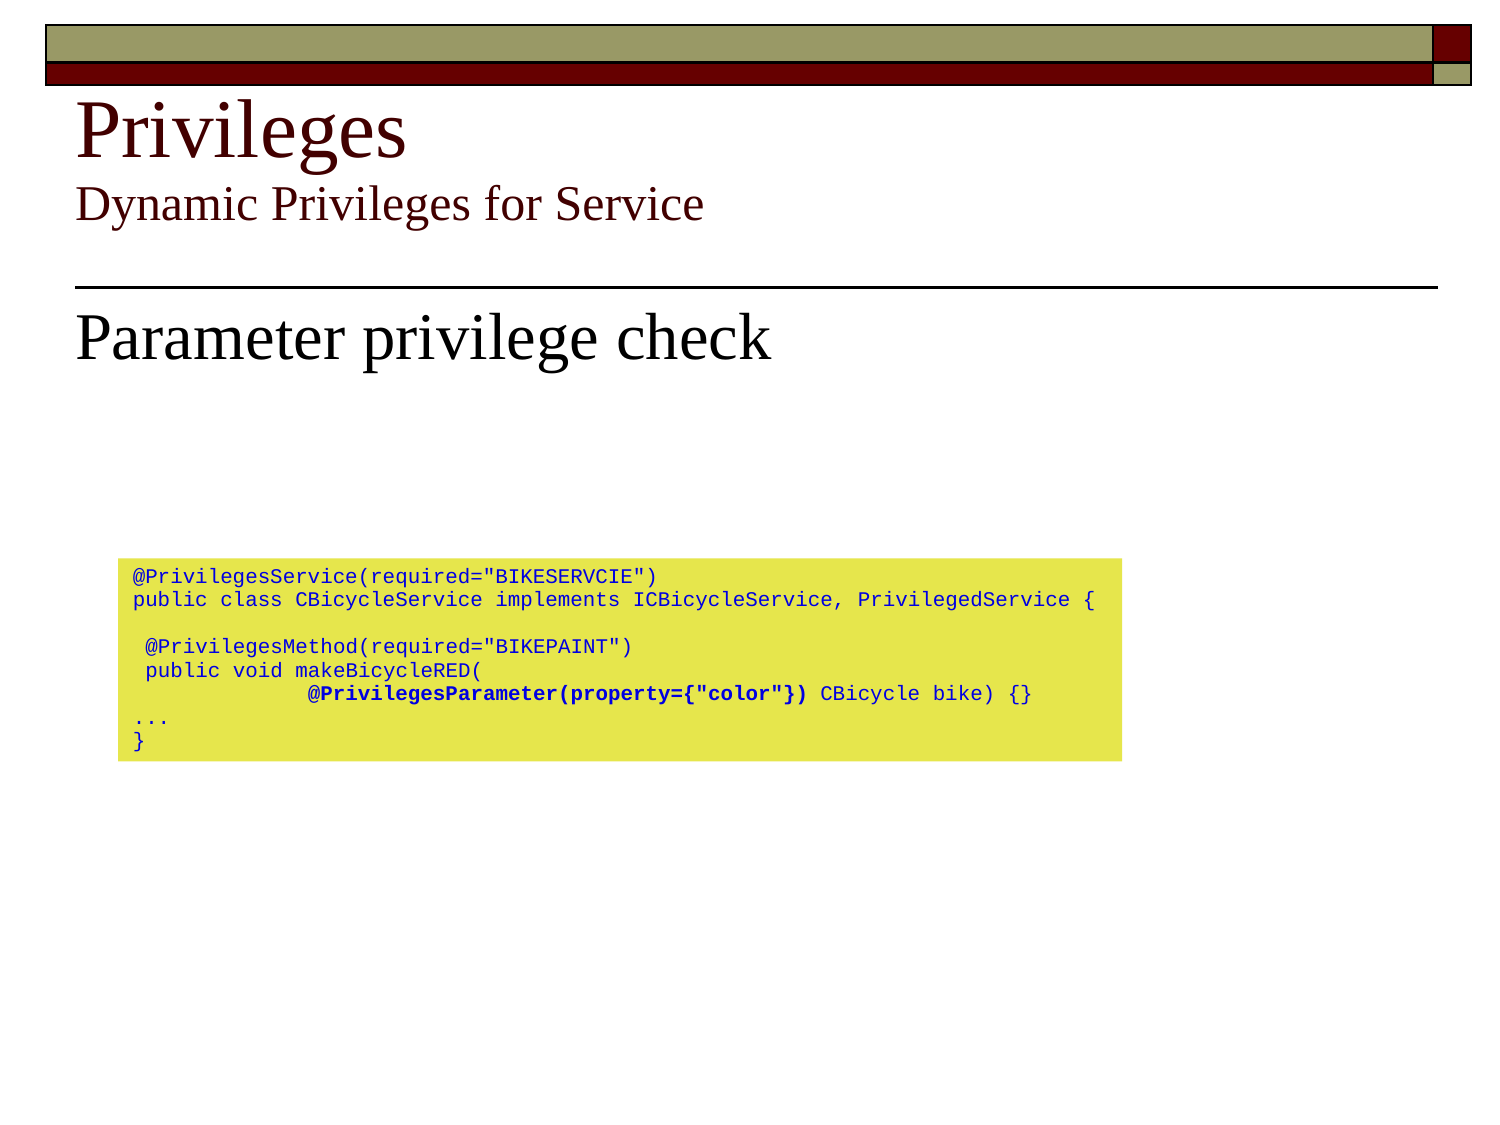

# Privileges Dynamic Privileges for Service
Parameter privilege check
@PrivilegesService(required="BIKESERVCIE")
public class CBicycleService implements ICBicycleService, PrivilegedService {
 @PrivilegesMethod(required="BIKEPAINT")
 public void makeBicycleRED(
 @PrivilegesParameter(property={"color"}) CBicycle bike) {}
...
}